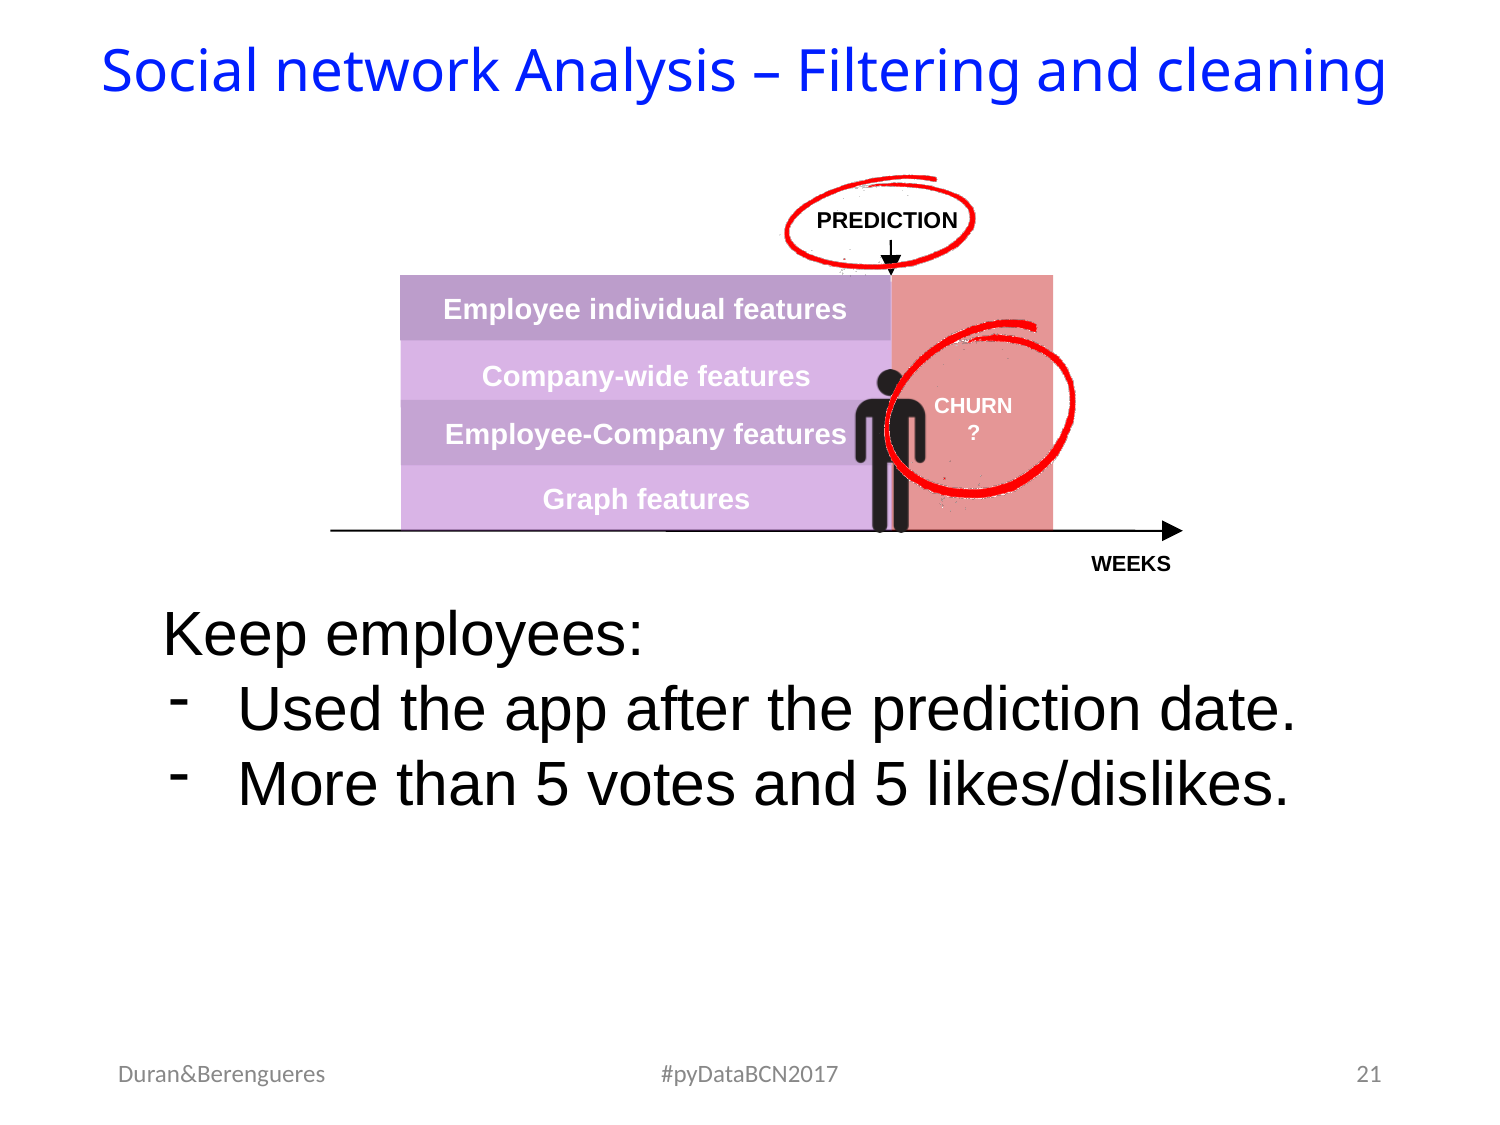

# Social network Analysis – Filtering and cleaning
PREDICTION
Employee individual features
Company-wide features
CHURN?
Employee-Company features
Graph features
WEEKS
Keep employees:
Used the app after the prediction date.
More than 5 votes and 5 likes/dislikes.
Duran&Berengueres
#pyDataBCN2017